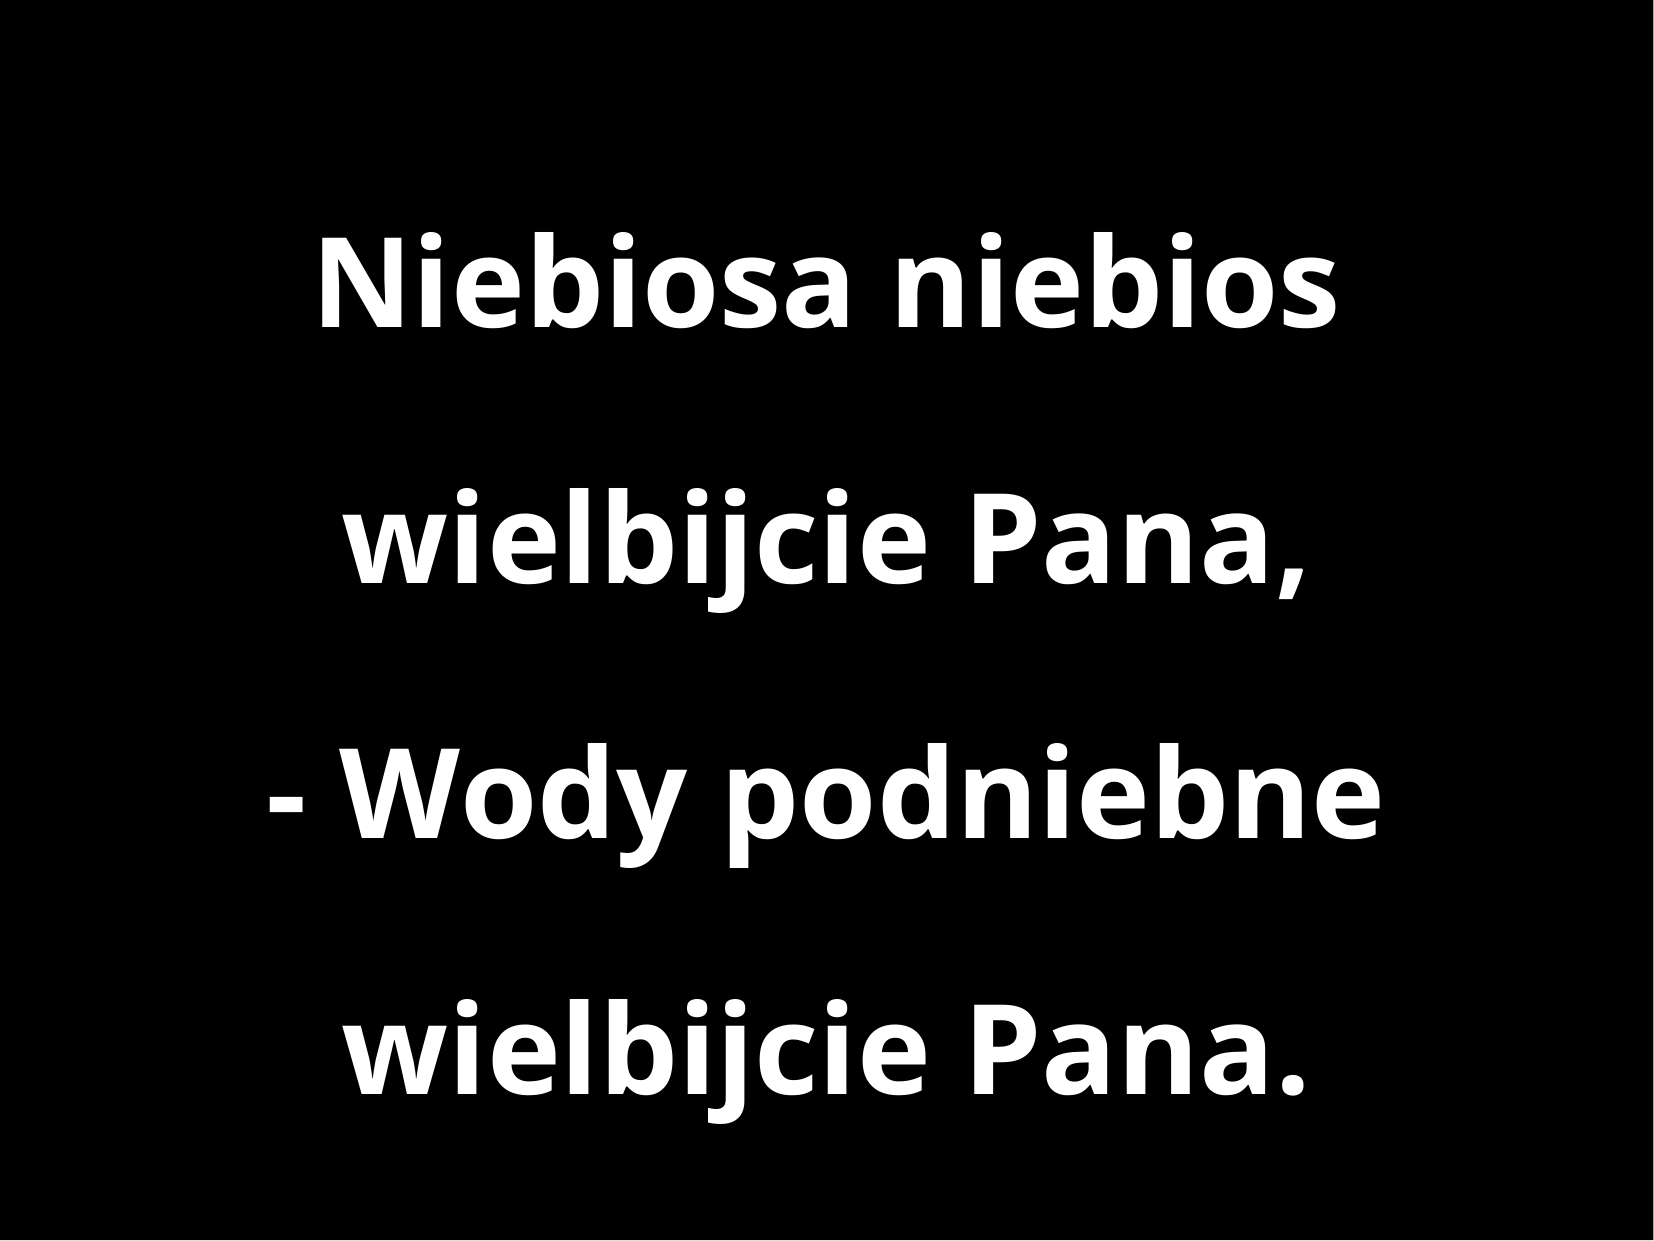

# Niebiosa niebios wielbijcie Pana, - Wody podniebne wielbijcie Pana.